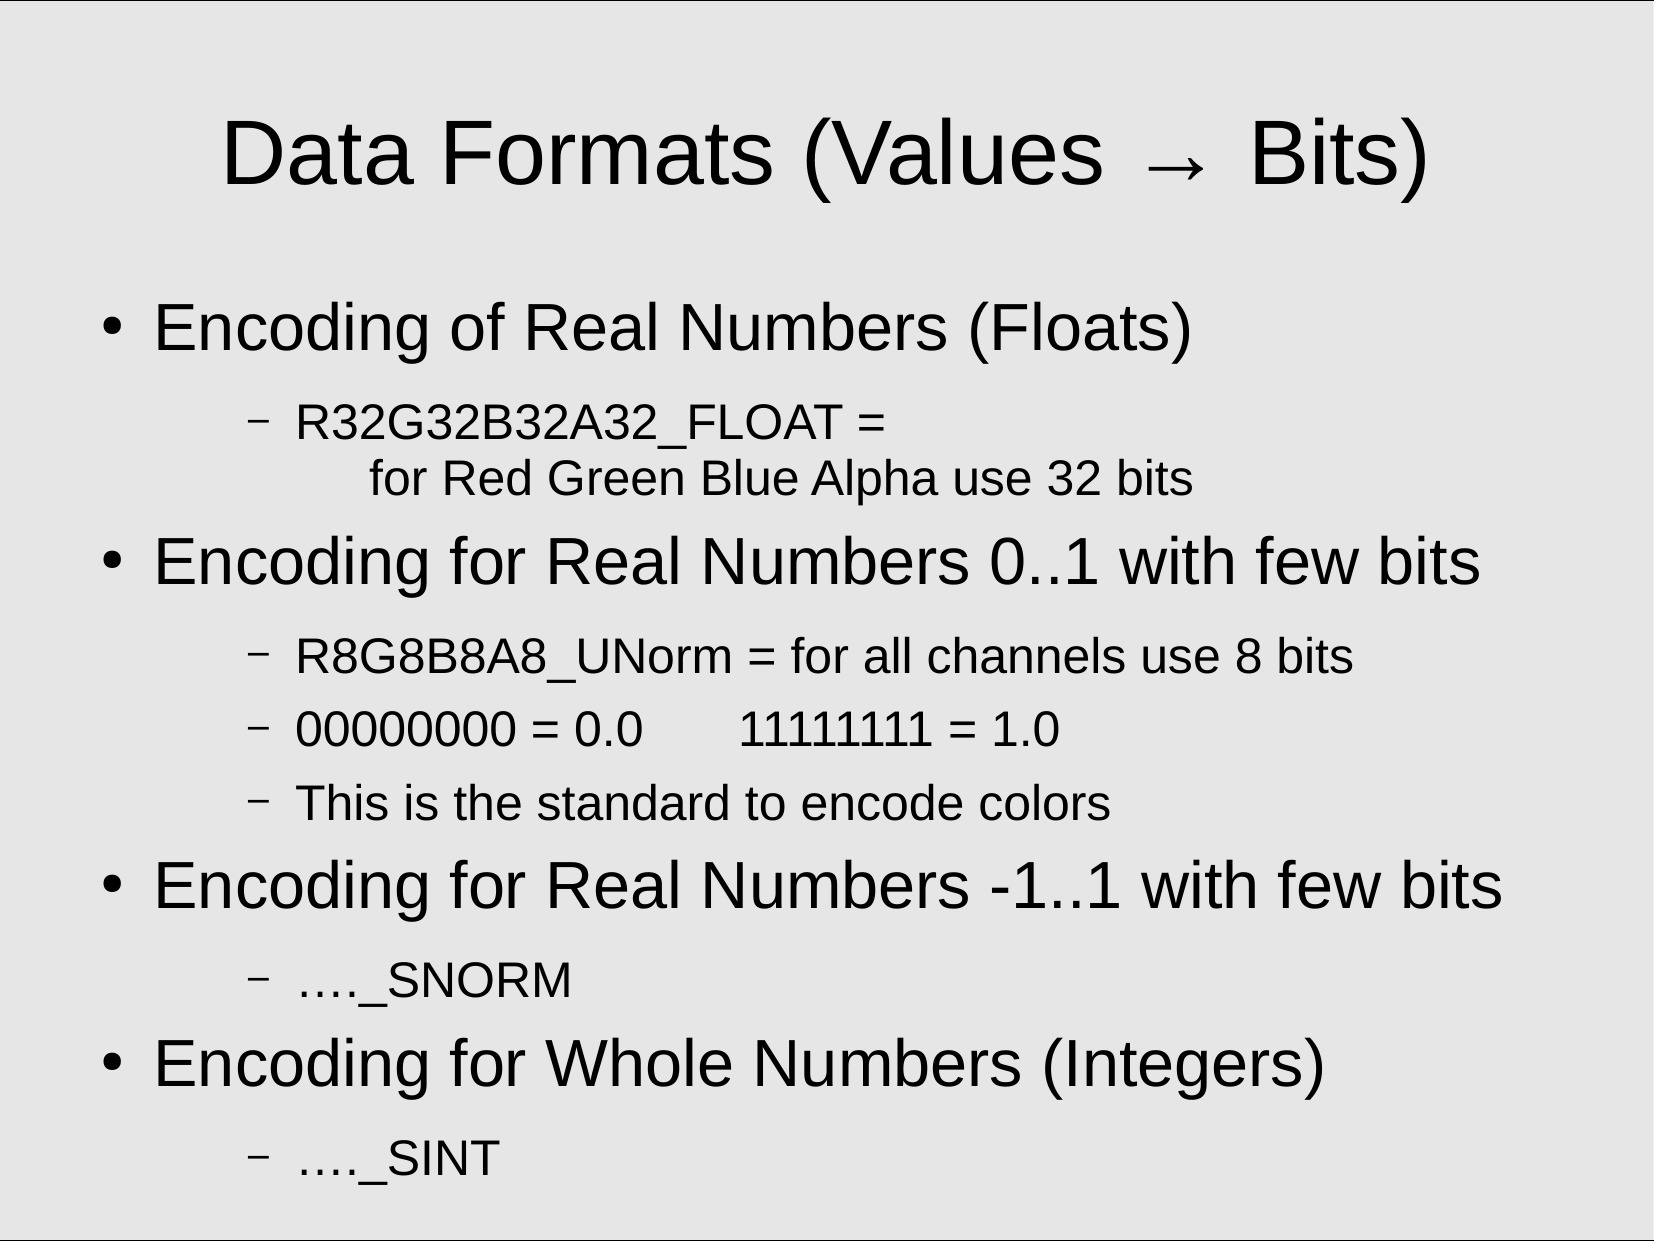

# Data Formats (Values → Bits)
Encoding of Real Numbers (Floats)
R32G32B32A32_FLOAT =
	for Red Green Blue Alpha use 32 bits
Encoding for Real Numbers 0..1 with few bits
R8G8B8A8_UNorm = for all channels use 8 bits
00000000 = 0.0 		11111111 = 1.0
This is the standard to encode colors
Encoding for Real Numbers -1..1 with few bits
…._SNORM
Encoding for Whole Numbers (Integers)
…._SINT